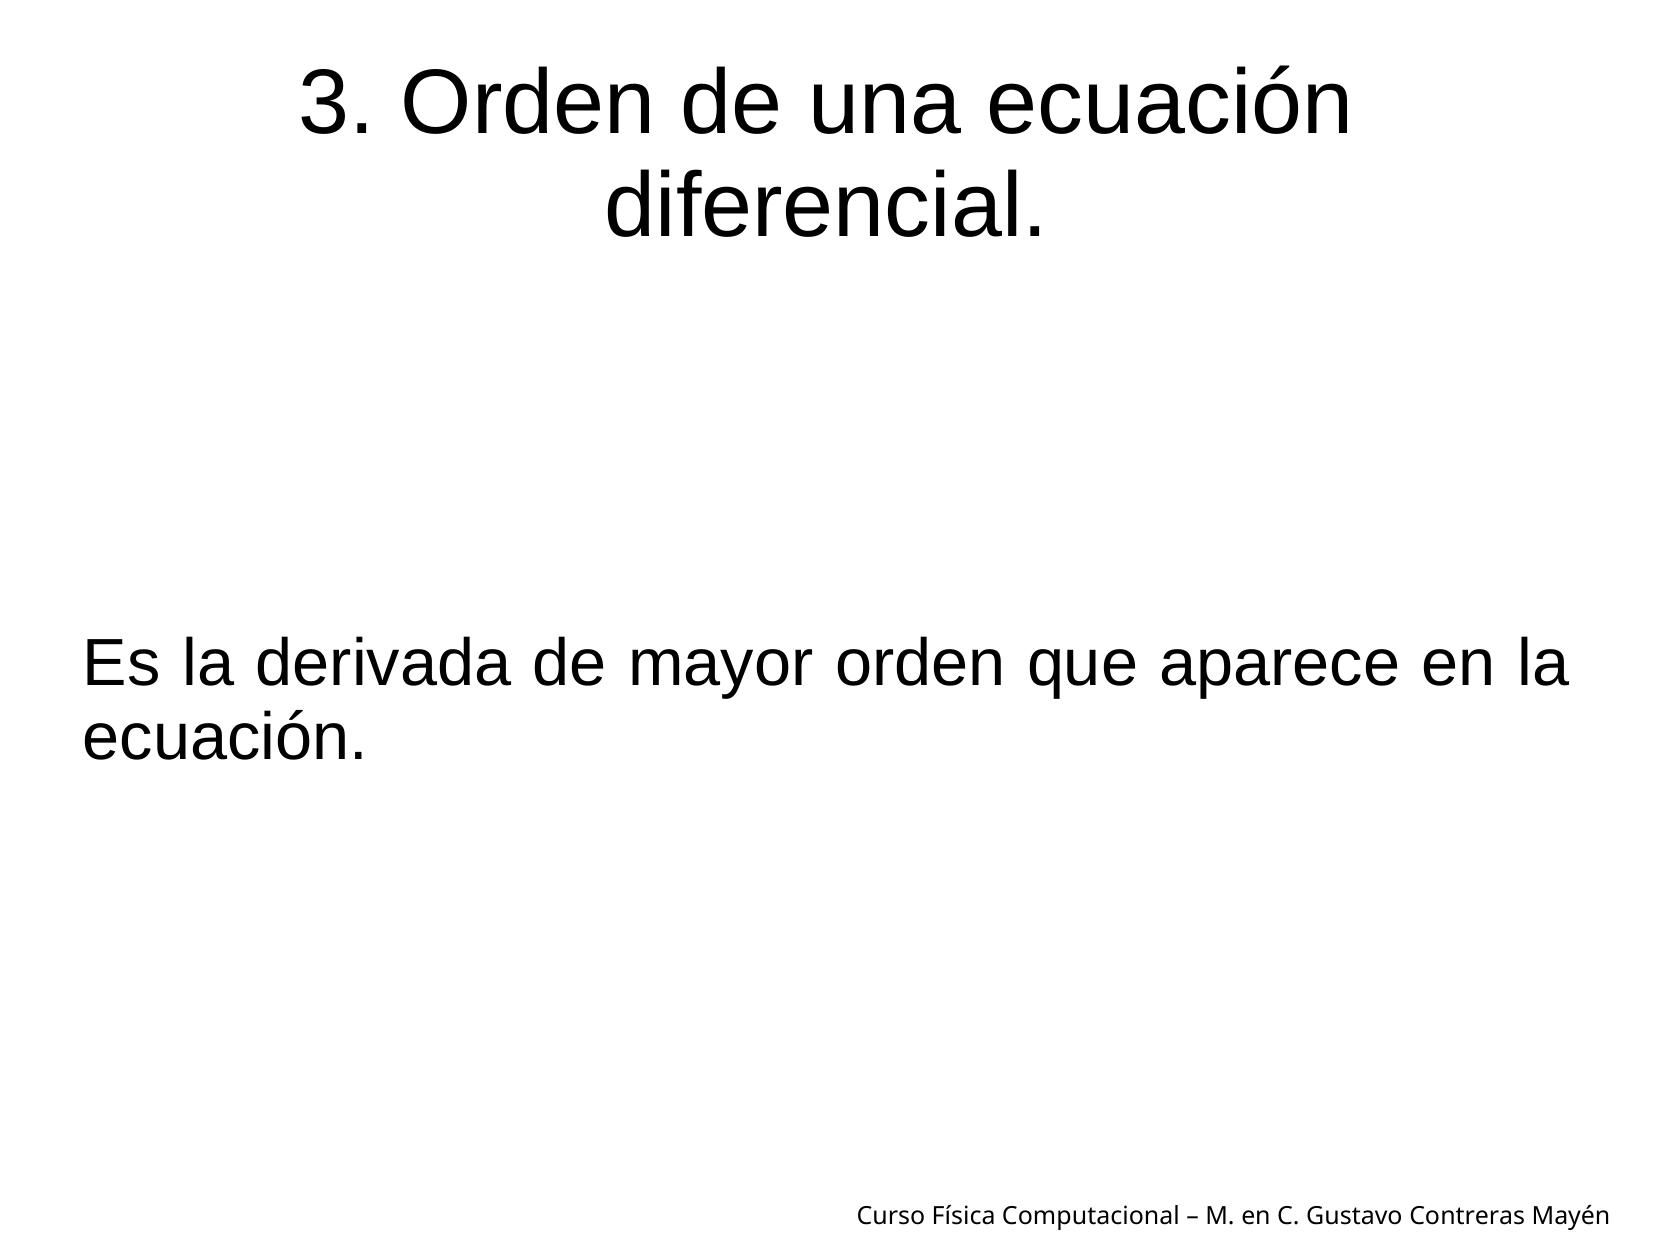

# 3. Orden de una ecuación diferencial.
Es la derivada de mayor orden que aparece en la ecuación.